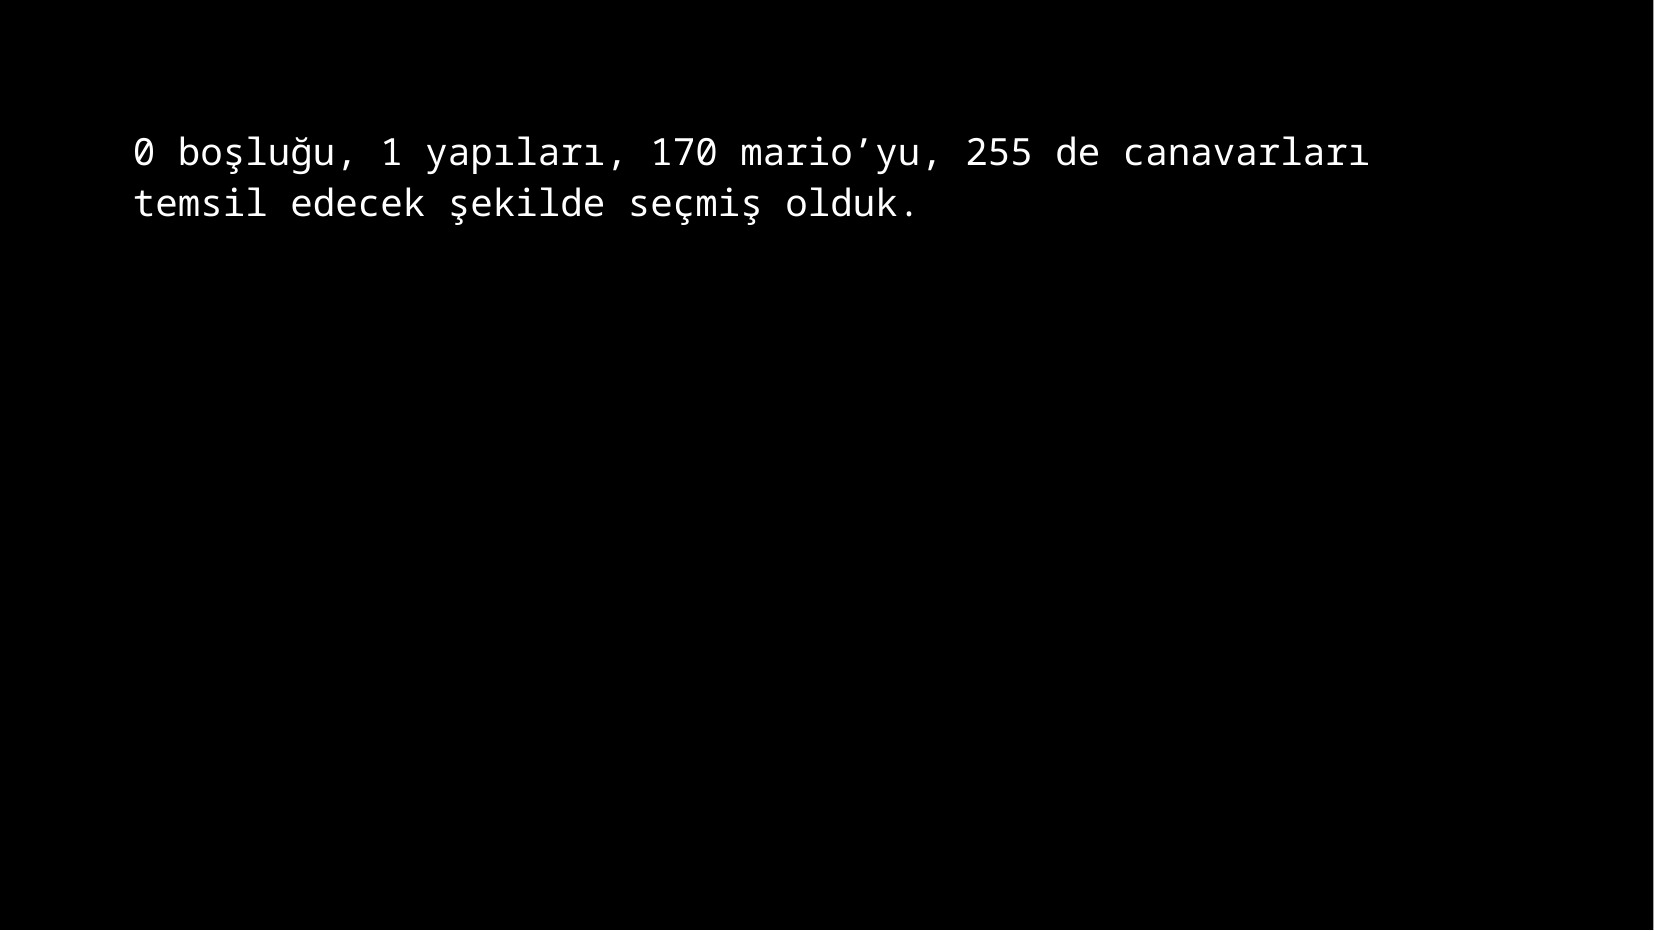

0 boşluğu, 1 yapıları, 170 mario’yu, 255 de canavarları temsil edecek şekilde seçmiş olduk.